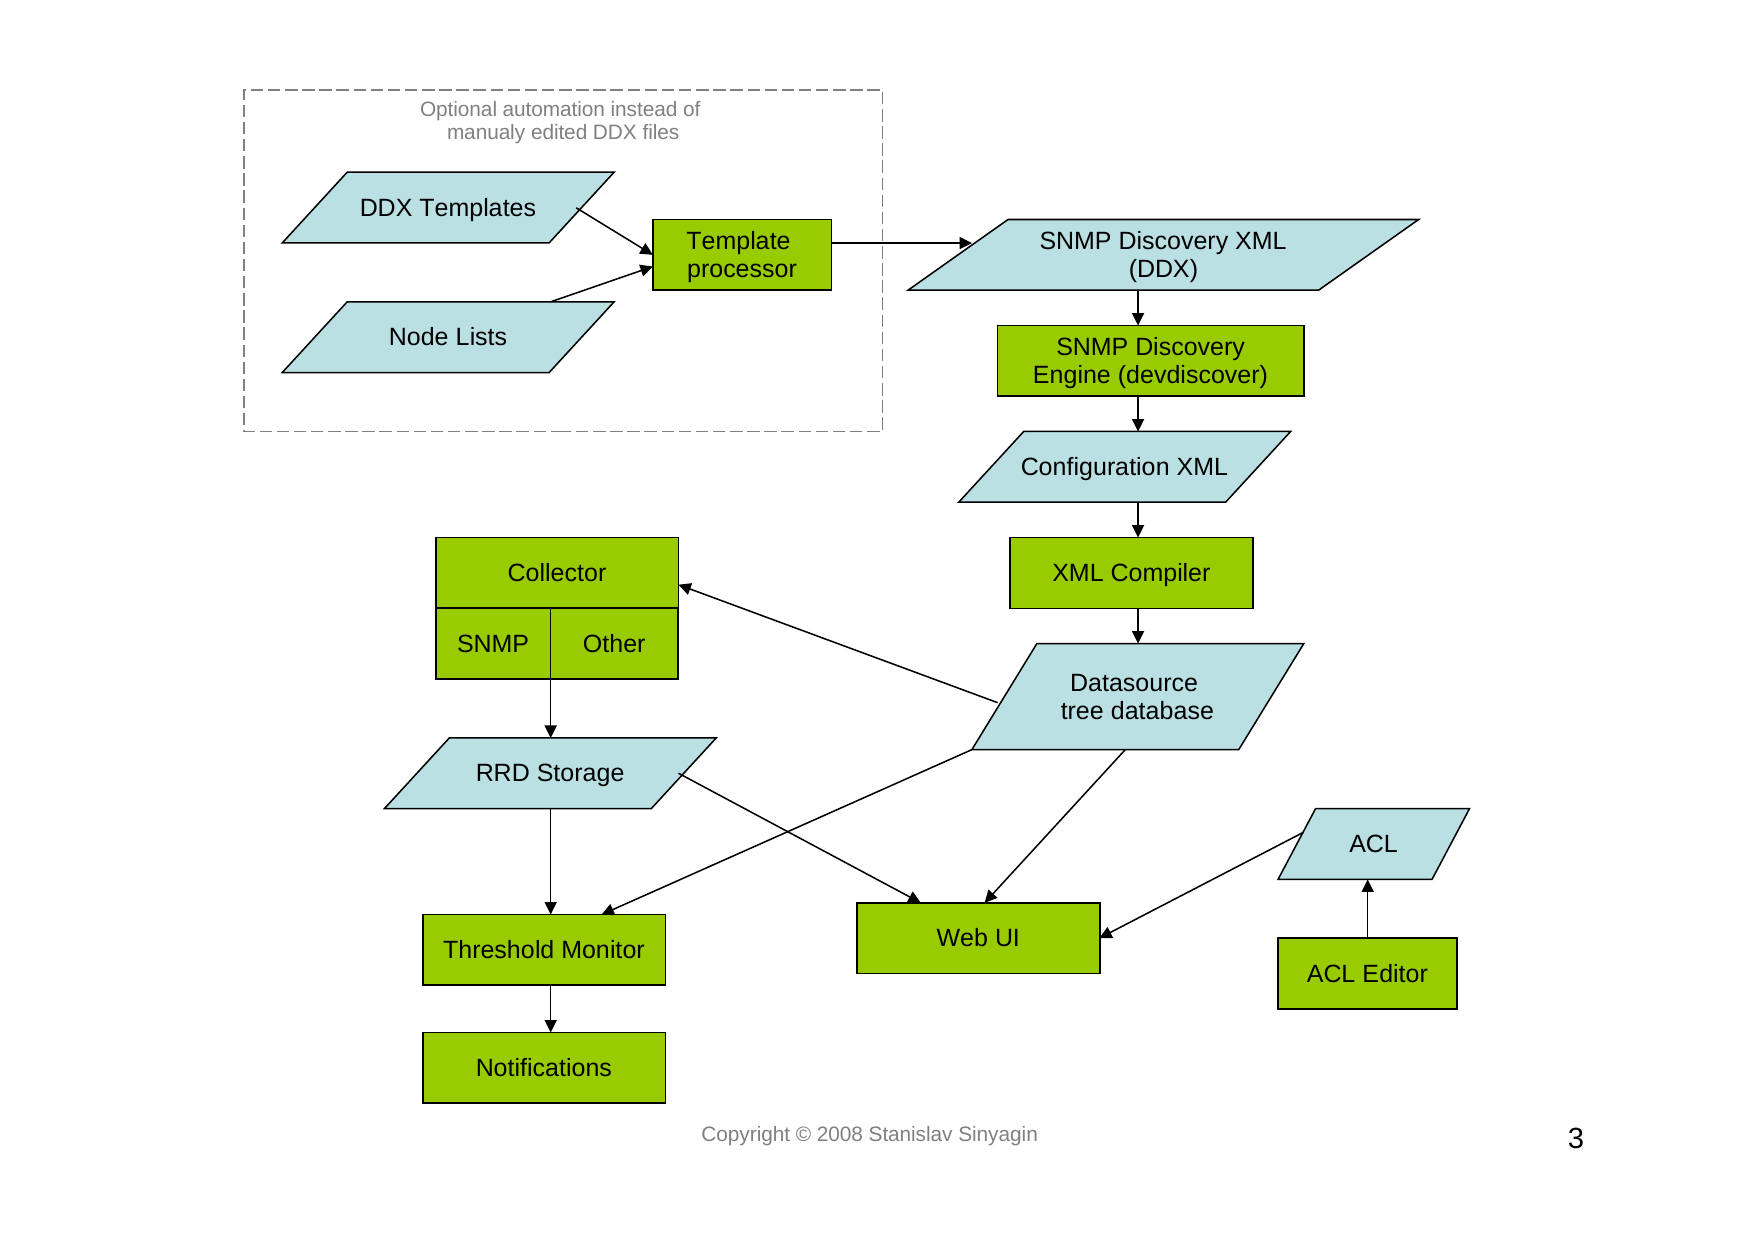

Optional automation instead of
manualy edited DDX files
DDX Templates
Template
processor
SNMP Discovery XML
(DDX)
Node Lists
SNMP Discovery
Engine (devdiscover)
Configuration XML
Collector
XML Compiler
SNMP
Other
Datasource
tree database
RRD Storage
ACL
Web UI
Threshold Monitor
ACL Editor
Notifications
Copyright © 2008 Stanislav Sinyagin
3